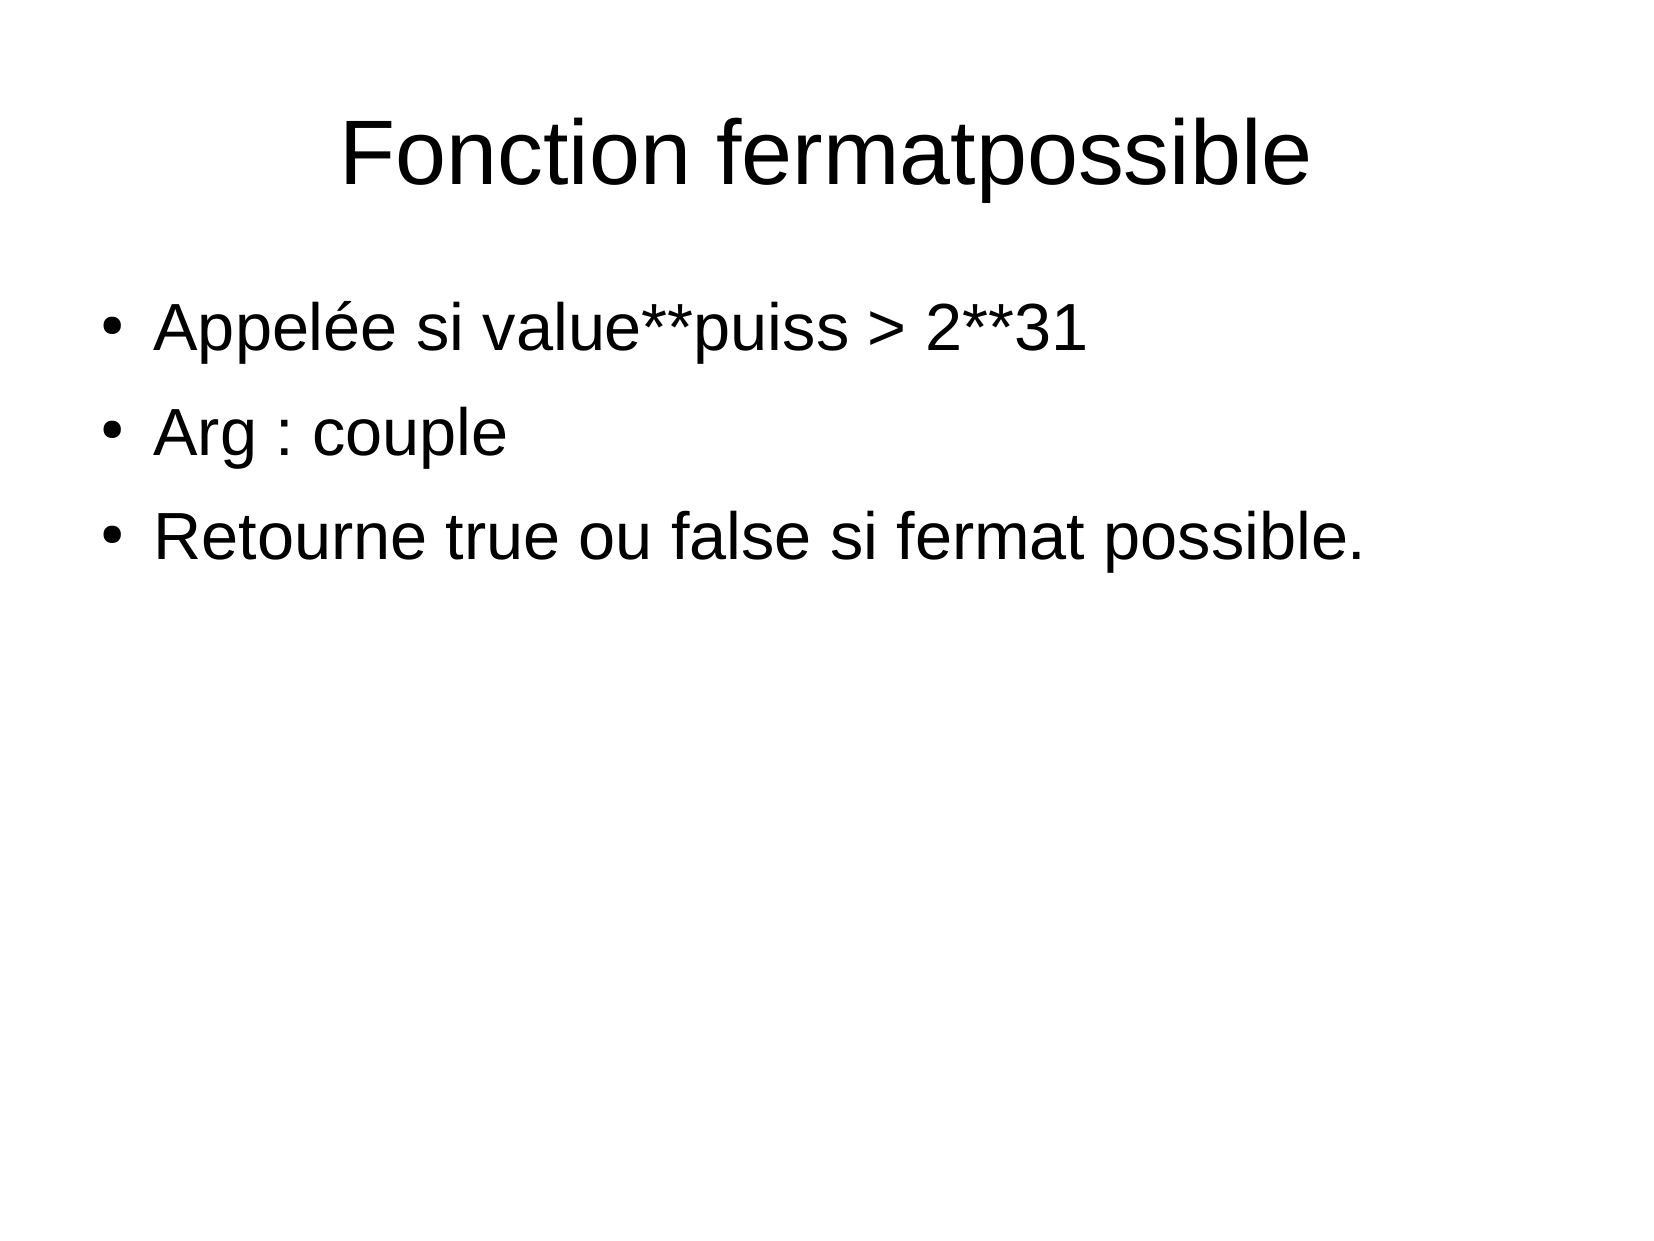

# Fonction fermatpossible
Appelée si value**puiss > 2**31
Arg : couple
Retourne true ou false si fermat possible.